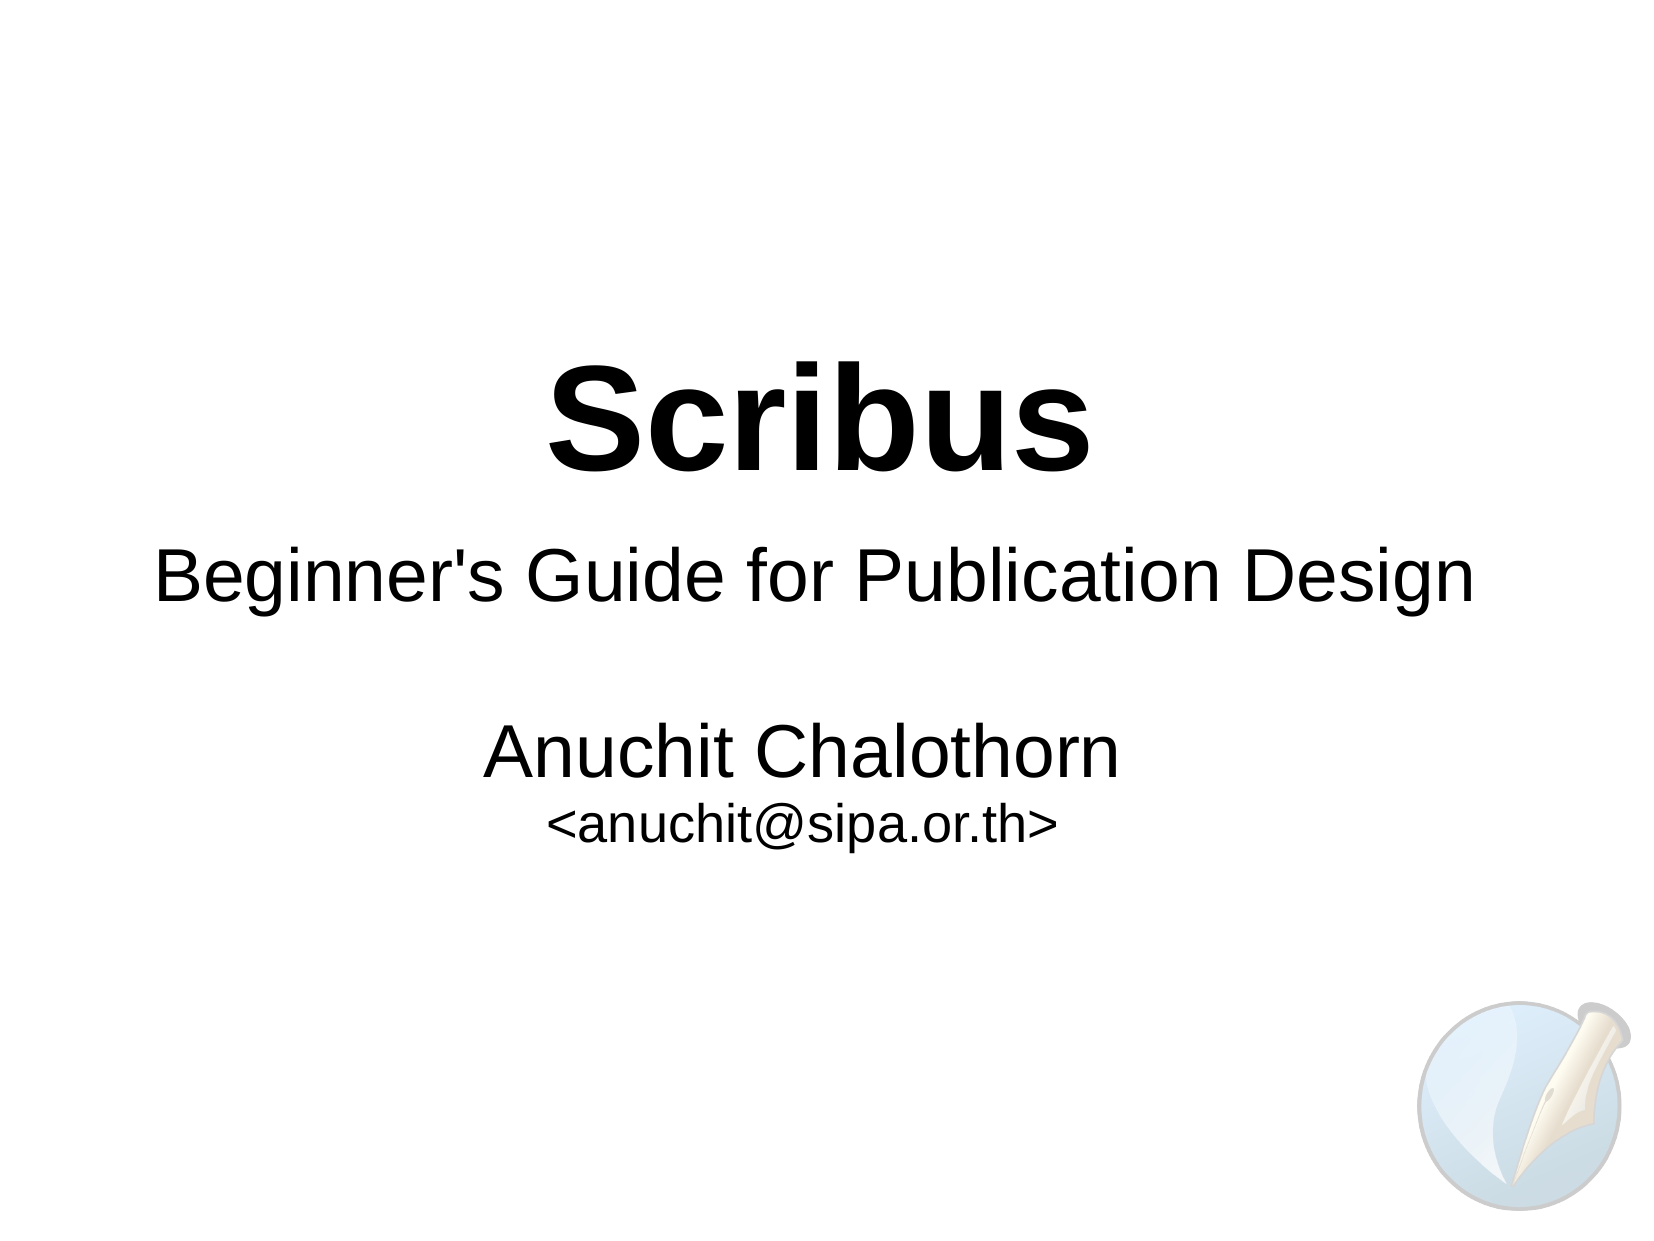

# Scribus
Beginner's Guide for Publication Design
Anuchit Chalothorn
<anuchit@sipa.or.th>